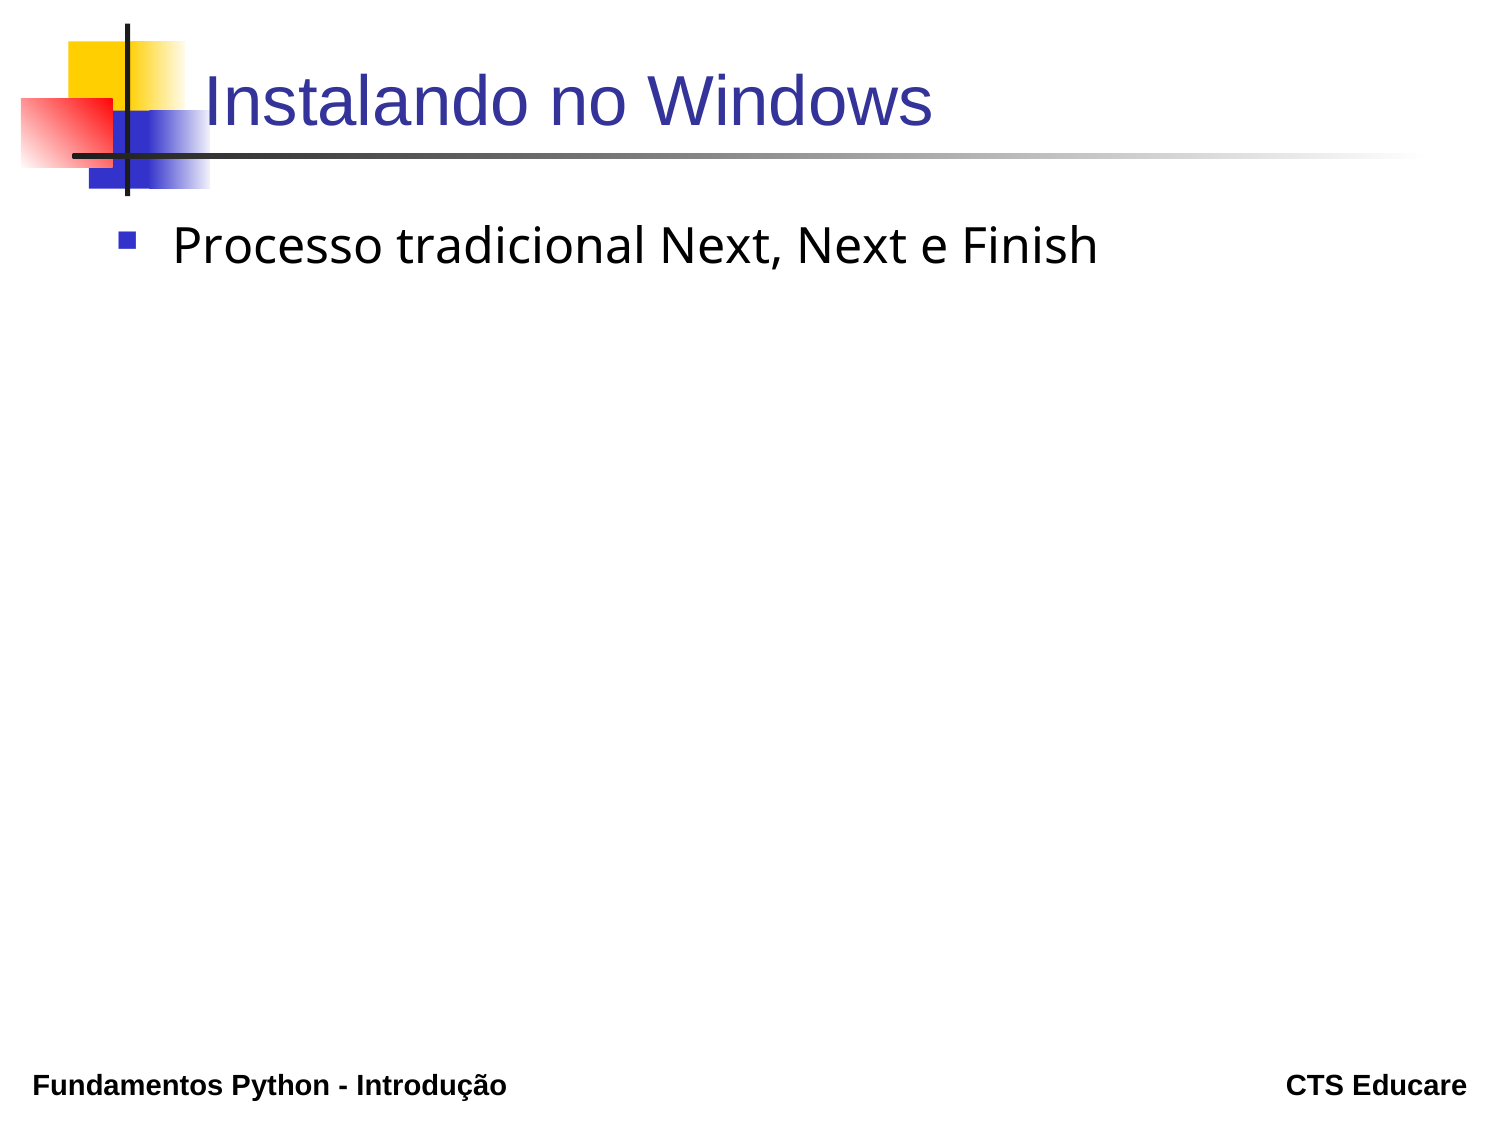

# Instalando no Windows
Processo tradicional Next, Next e Finish